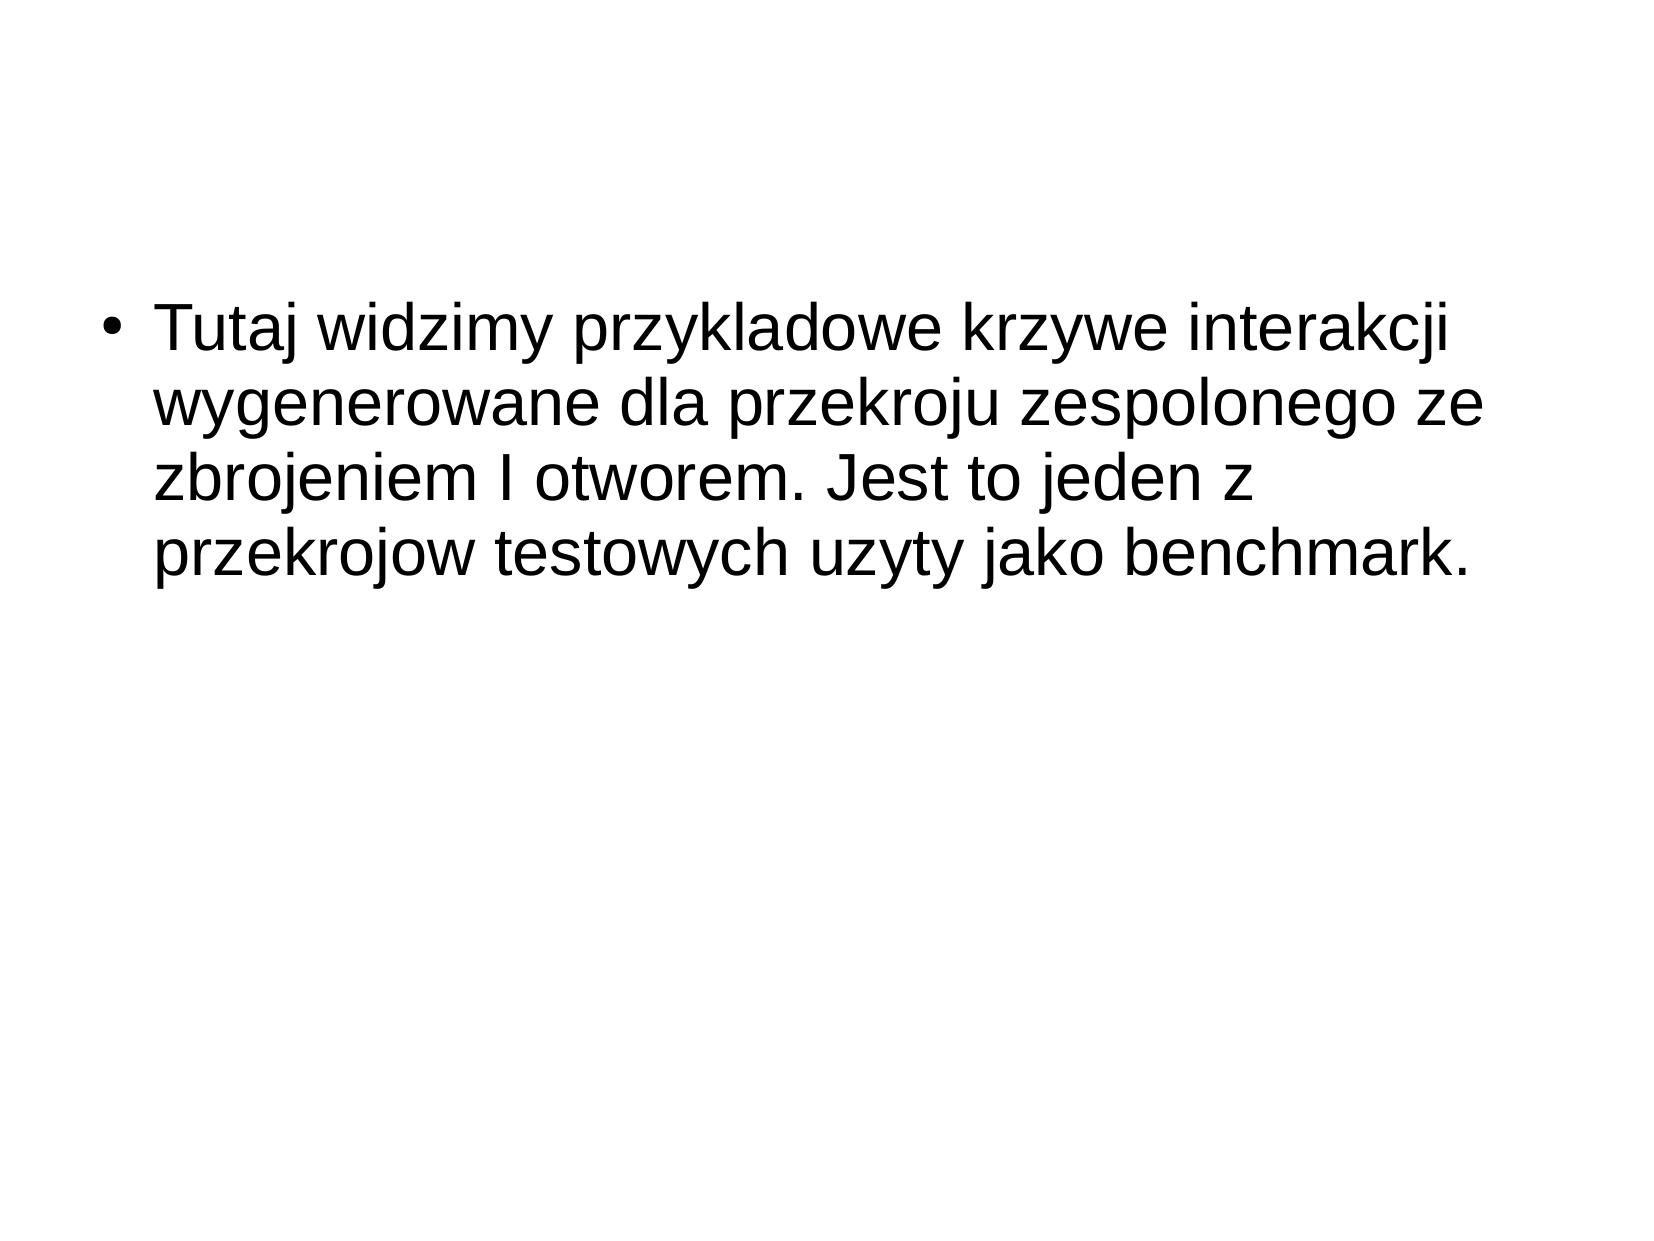

# Tutaj widzimy przykladowe krzywe interakcji wygenerowane dla przekroju zespolonego ze zbrojeniem I otworem. Jest to jeden z przekrojow testowych uzyty jako benchmark.